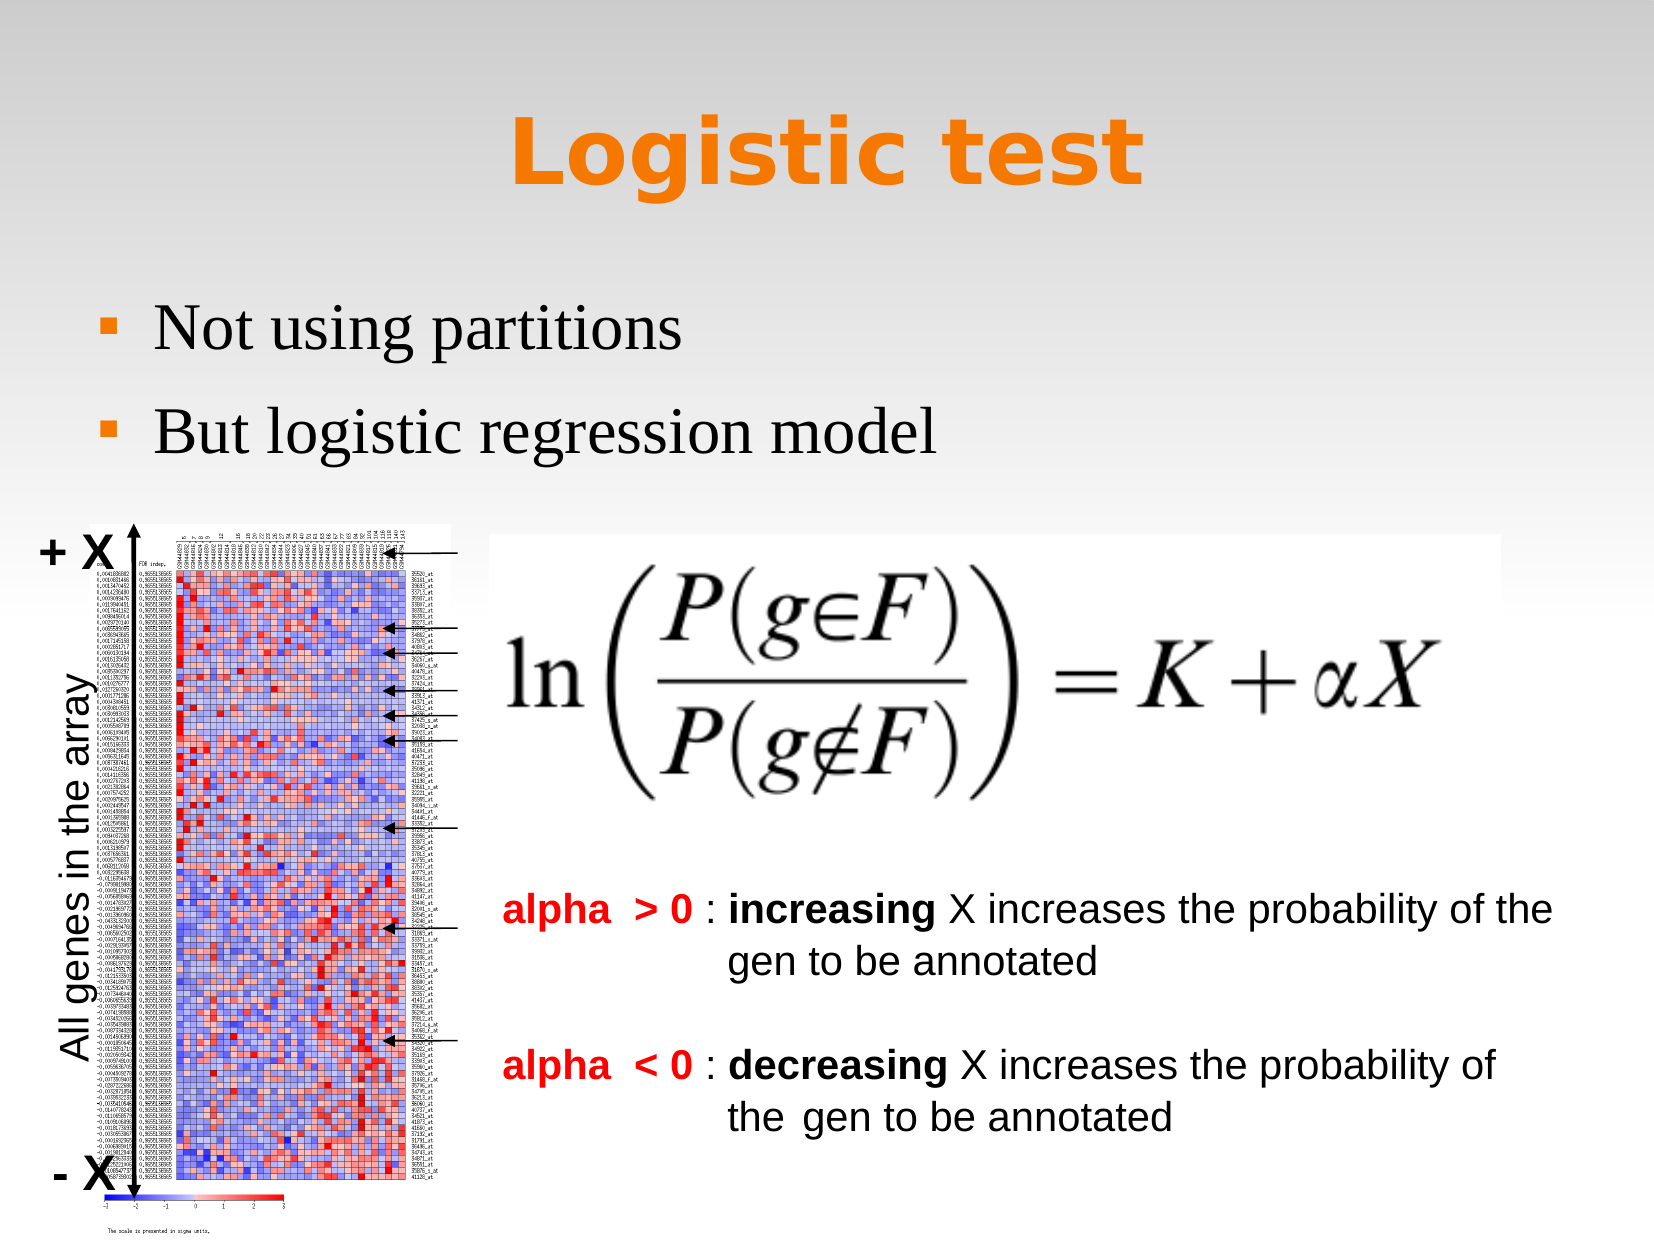

# Logistic test
Not using partitions
But logistic regression model
+ X
All genes in the array
alpha > 0 : increasing X increases the probability of the 			gen to be annotated
alpha < 0 : decreasing X increases the probability of 				the 	gen to be annotated
- X